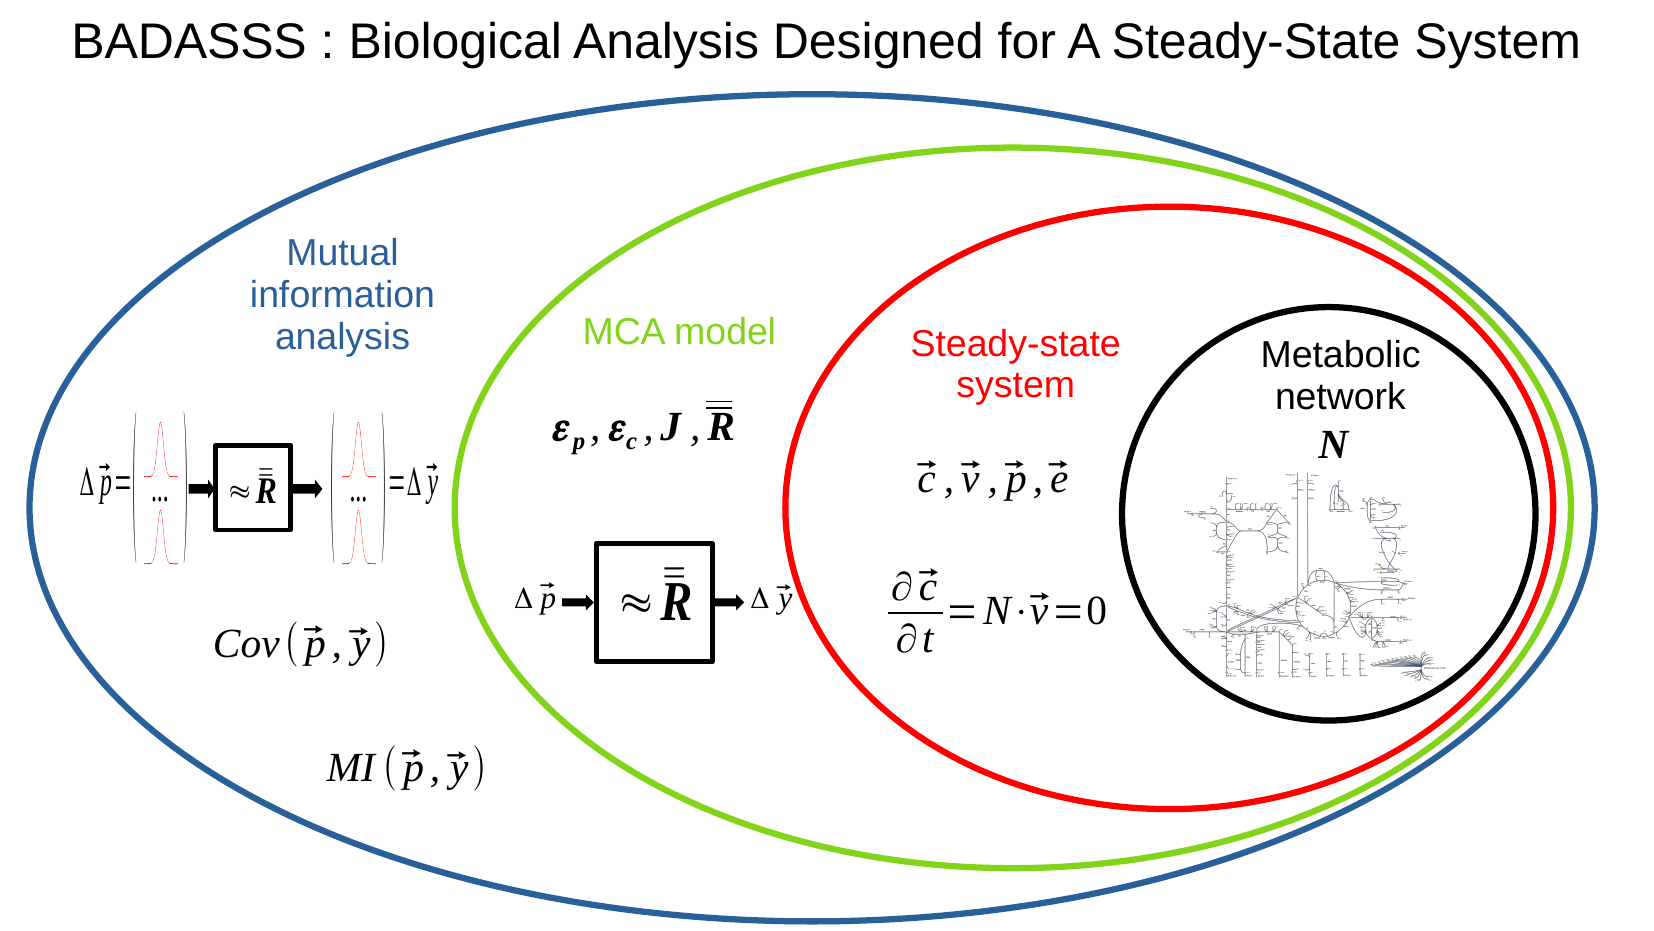

BADASSS : Biological Analysis Designed for A Steady-State System
Mutual information analysis
MCA model
Steady-state system
Metabolic network